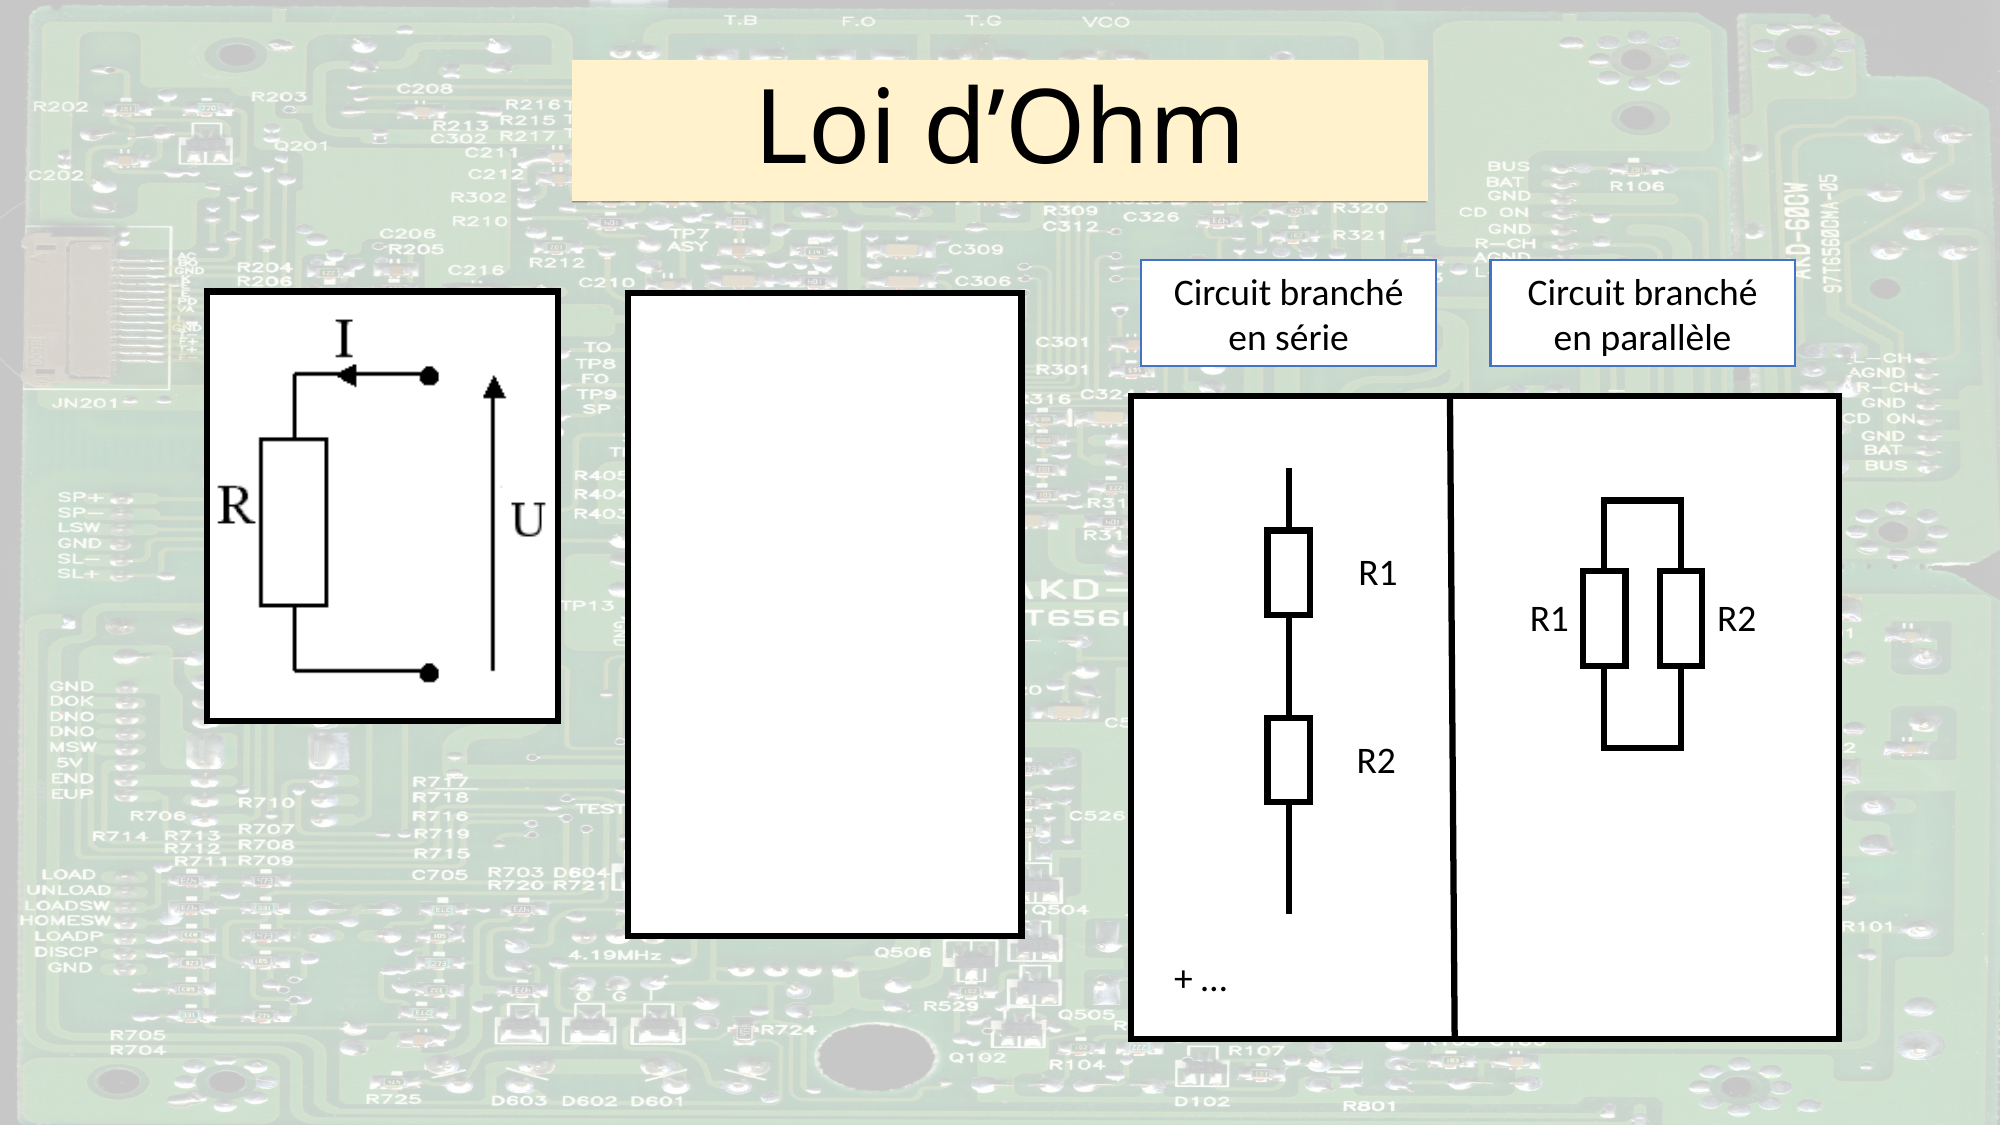

Loi d’Ohm
Circuit branché en série
Circuit branché en parallèle
R1
R2
R1
R2
 + …